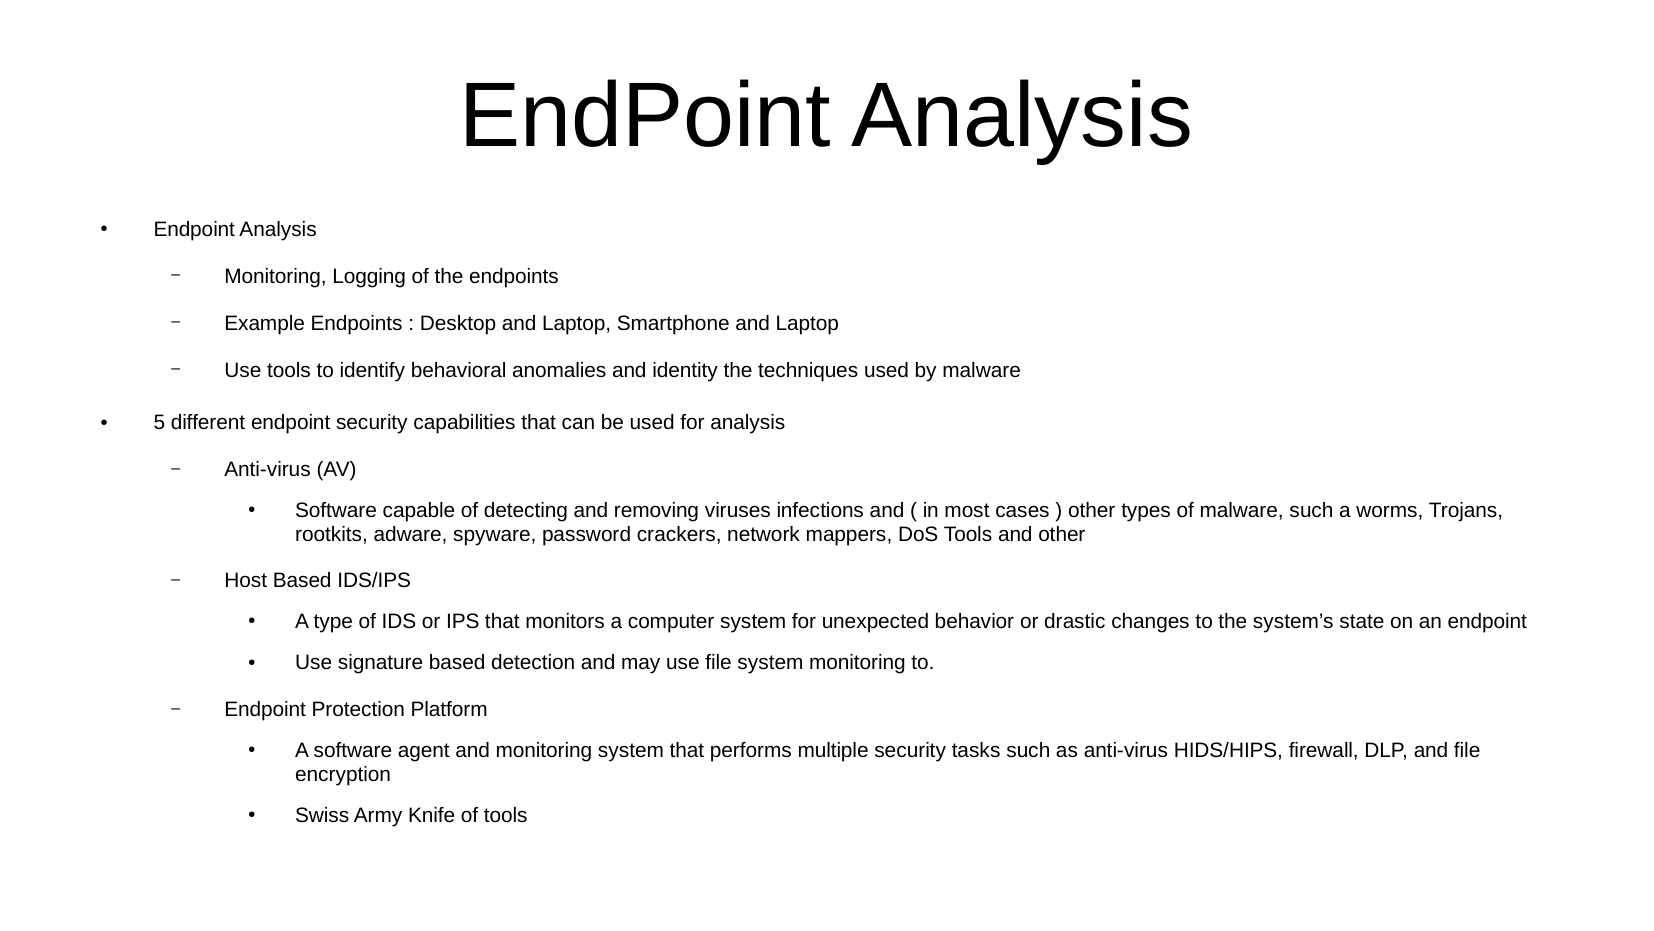

# EndPoint Analysis
Endpoint Analysis
Monitoring, Logging of the endpoints
Example Endpoints : Desktop and Laptop, Smartphone and Laptop
Use tools to identify behavioral anomalies and identity the techniques used by malware
5 different endpoint security capabilities that can be used for analysis
Anti-virus (AV)
Software capable of detecting and removing viruses infections and ( in most cases ) other types of malware, such a worms, Trojans, rootkits, adware, spyware, password crackers, network mappers, DoS Tools and other
Host Based IDS/IPS
A type of IDS or IPS that monitors a computer system for unexpected behavior or drastic changes to the system’s state on an endpoint
Use signature based detection and may use file system monitoring to.
Endpoint Protection Platform
A software agent and monitoring system that performs multiple security tasks such as anti-virus HIDS/HIPS, firewall, DLP, and file encryption
Swiss Army Knife of tools